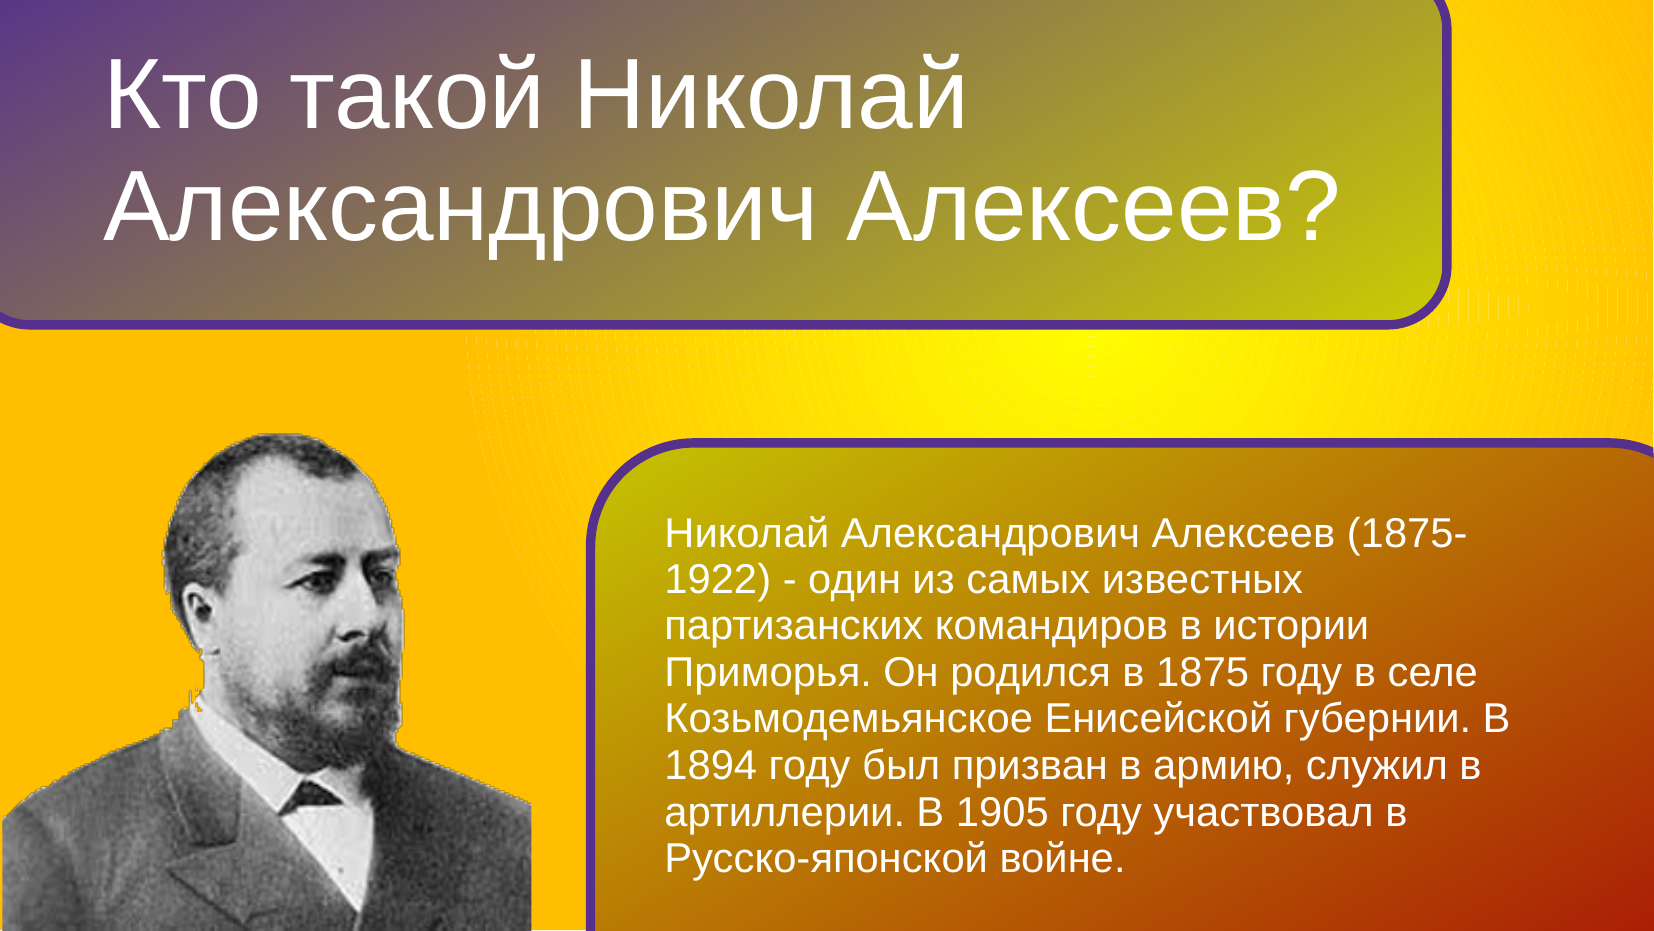

Кто такой Николай Александрович Алексеев?
Николай Александрович Алексеев (1875-1922) - один из самых известных партизанских командиров в истории Приморья. Он родился в 1875 году в селе Козьмодемьянское Енисейской губернии. В 1894 году был призван в армию, служил в артиллерии. В 1905 году участвовал в Русско-японской войне.